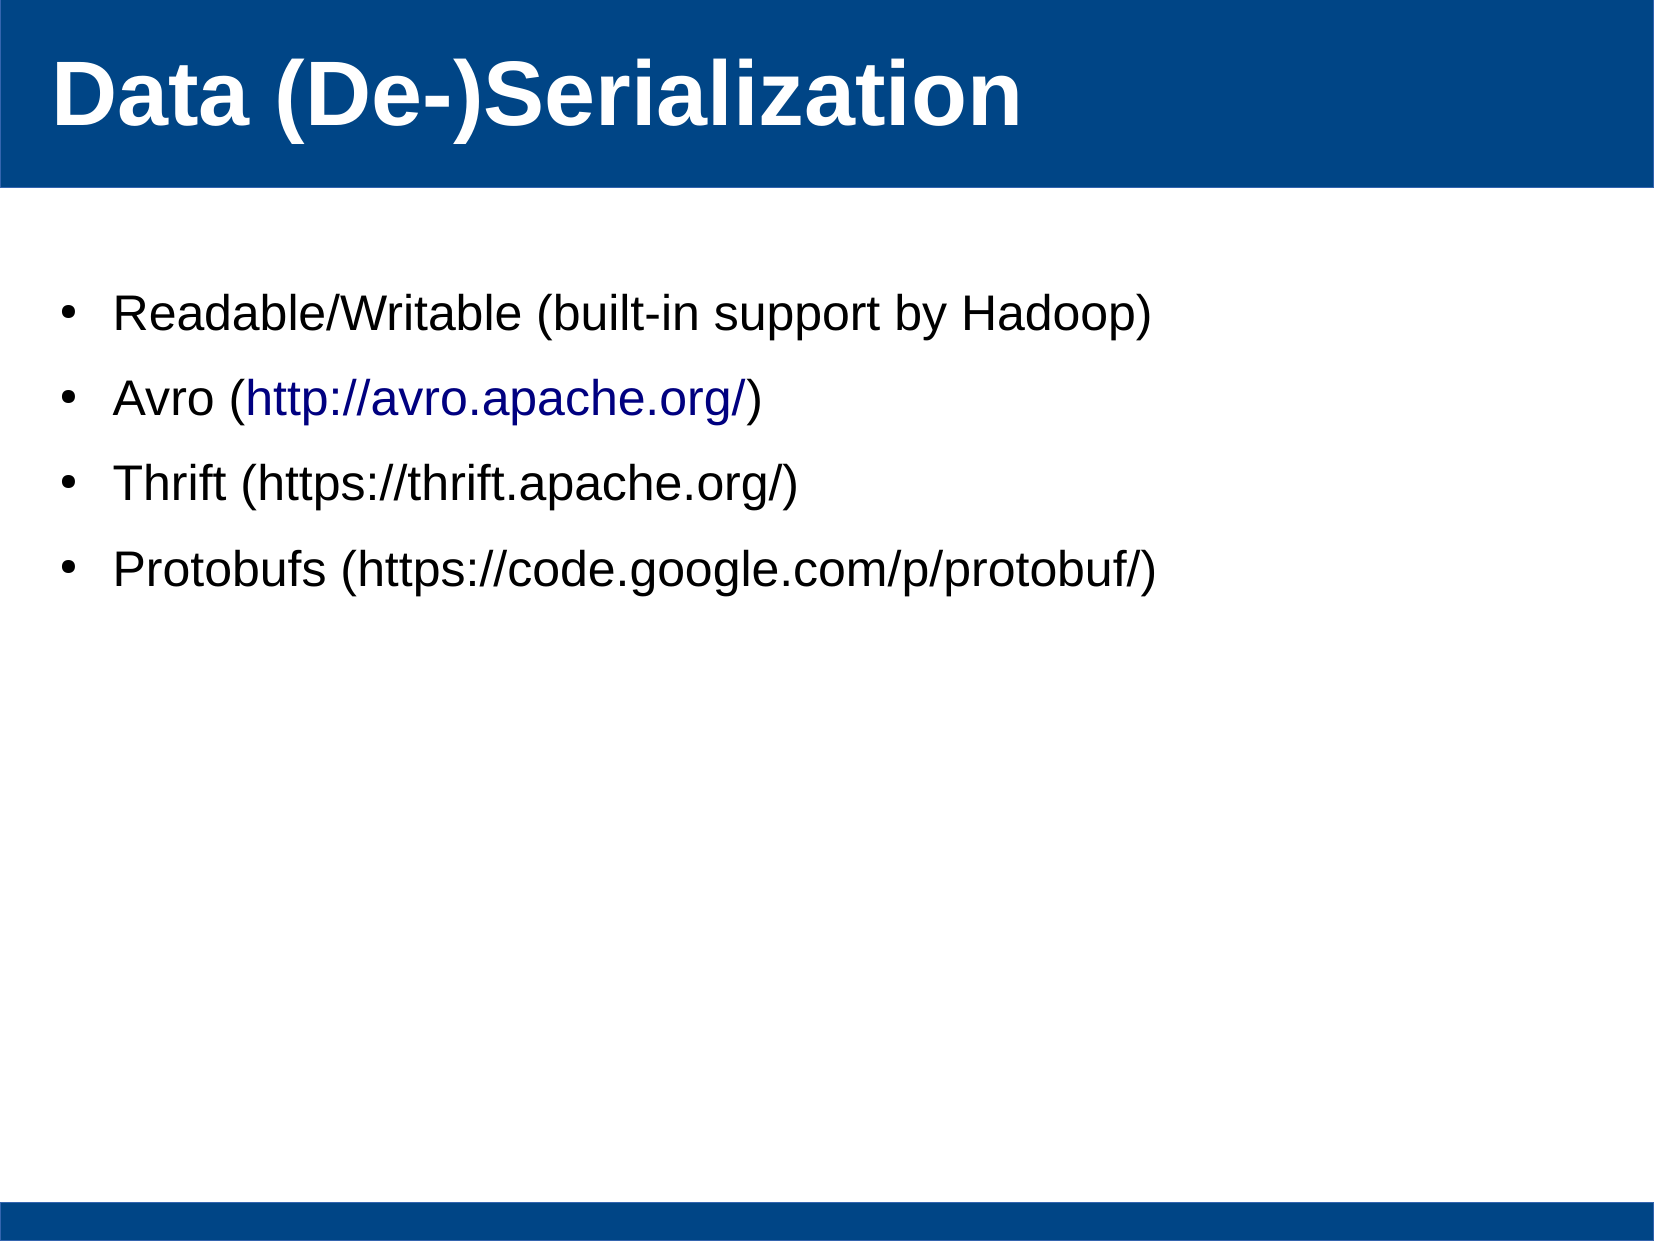

# Data (De-)Serialization
Readable/Writable (built-in support by Hadoop)
Avro (http://avro.apache.org/)
Thrift (https://thrift.apache.org/)
Protobufs (https://code.google.com/p/protobuf/)